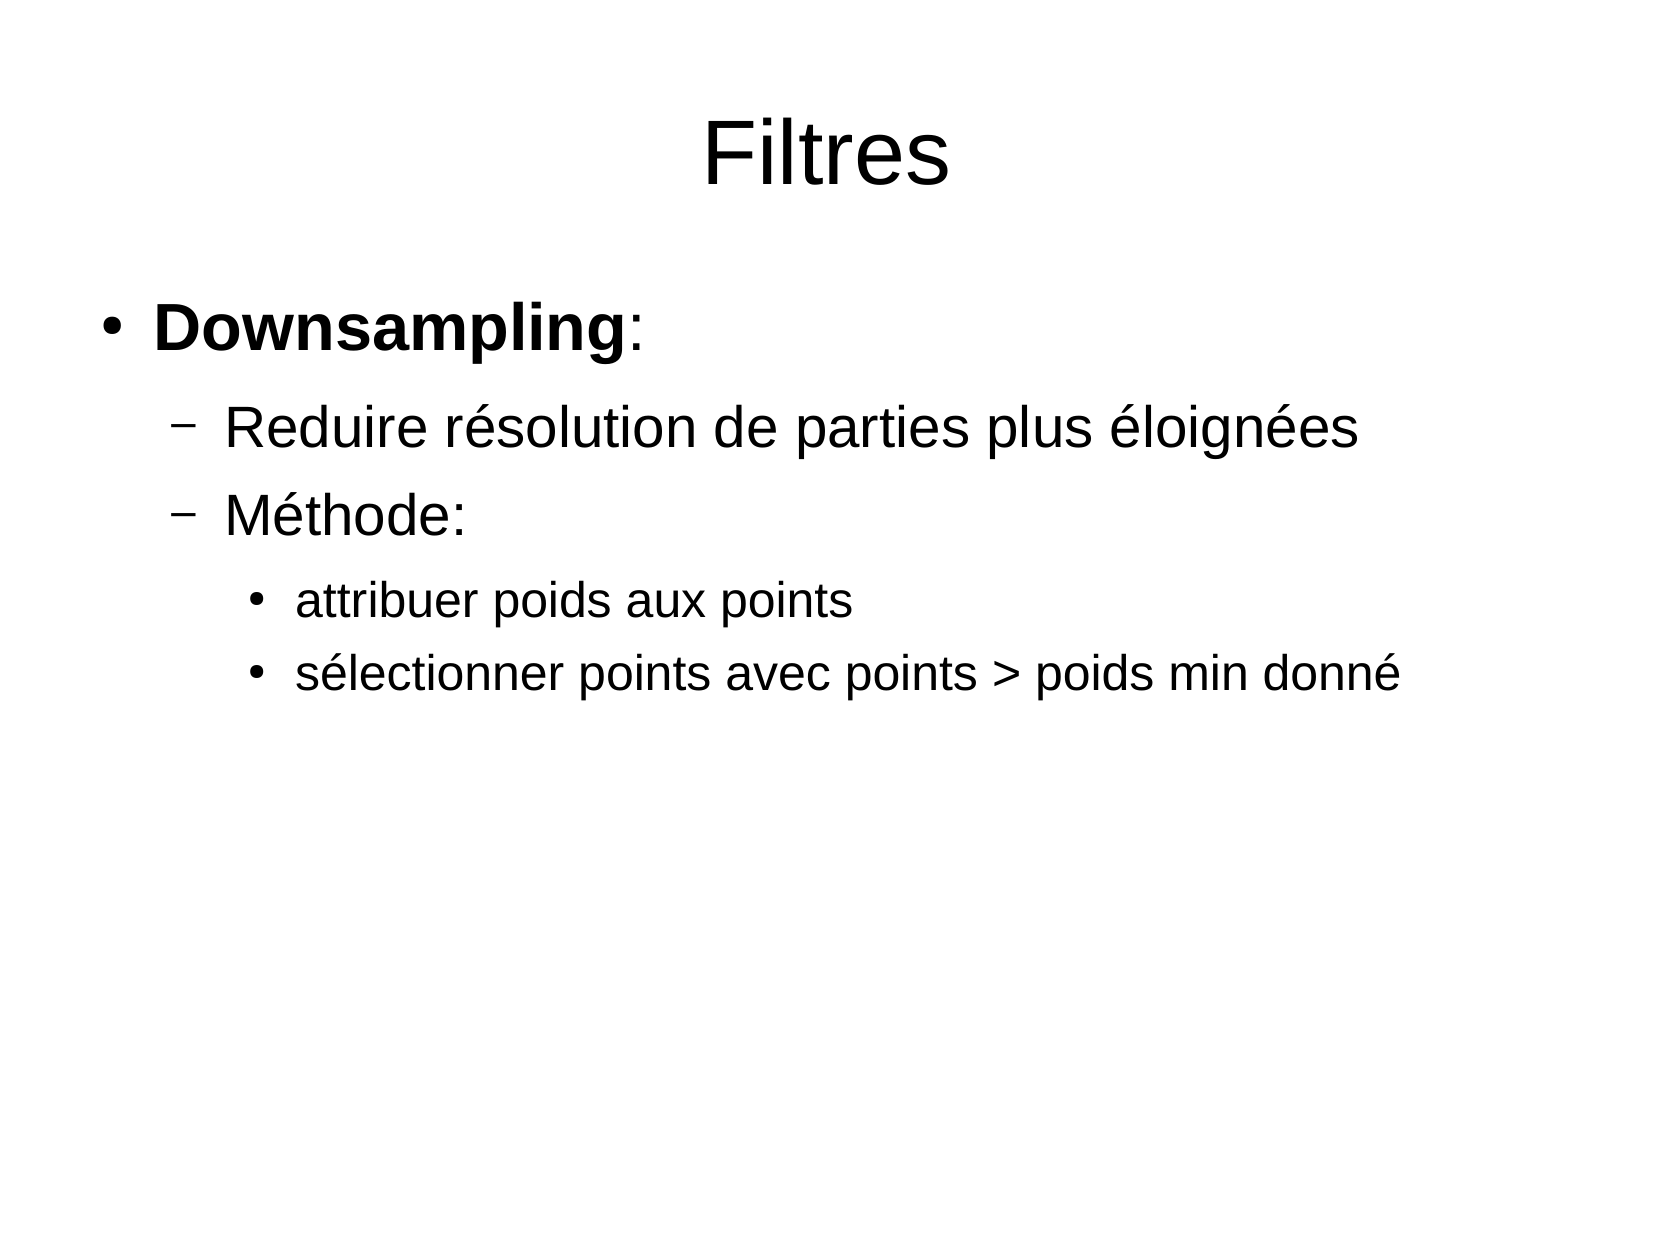

# Filtres
Downsampling:
Reduire résolution de parties plus éloignées
Méthode:
attribuer poids aux points
sélectionner points avec points > poids min donné